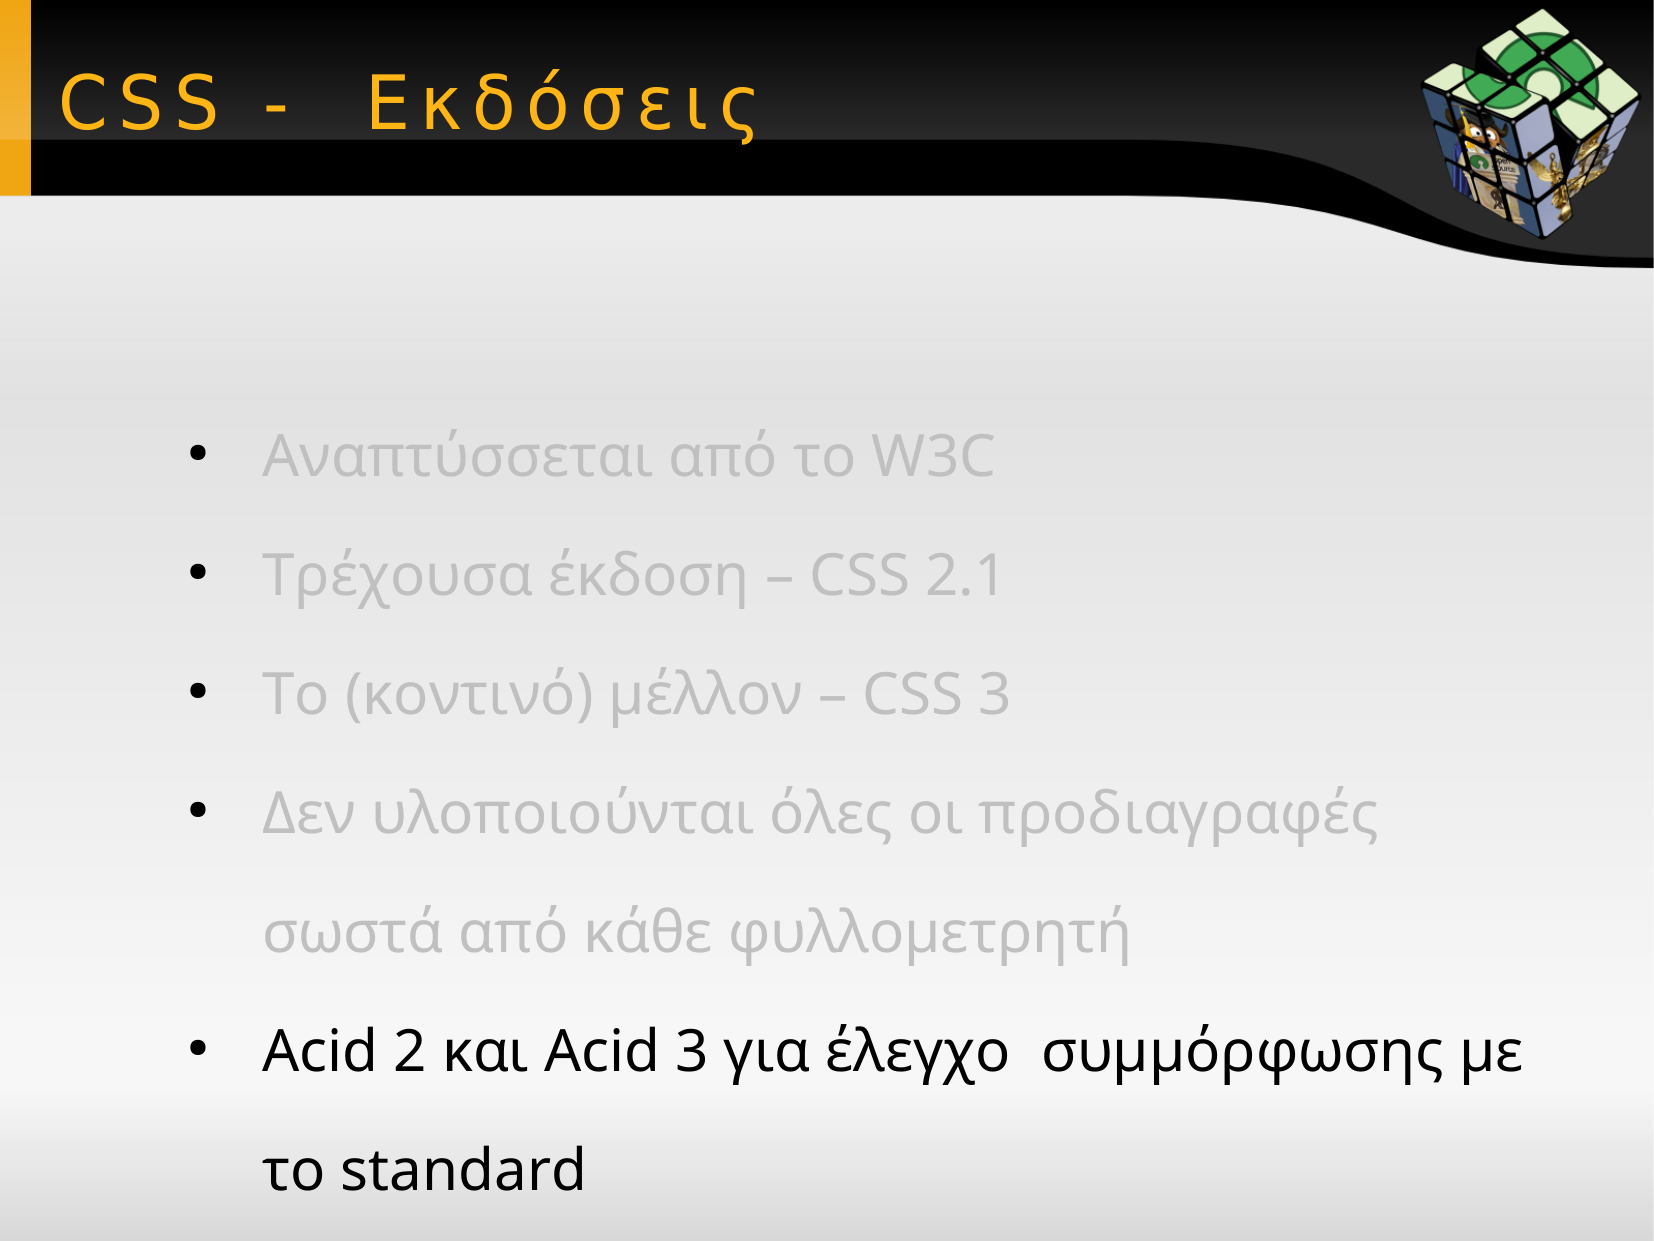

# CSS - Εκδόσεις
Αναπτύσσεται από το W3C
Τρέχουσα έκδοση – CSS 2.1
Το (κοντινό) μέλλον – CSS 3
Δεν υλοποιούνται όλες οι προδιαγραφές σωστά από κάθε φυλλομετρητή
Acid 2 και Acid 3 για έλεγχο συμμόρφωσης με το standard